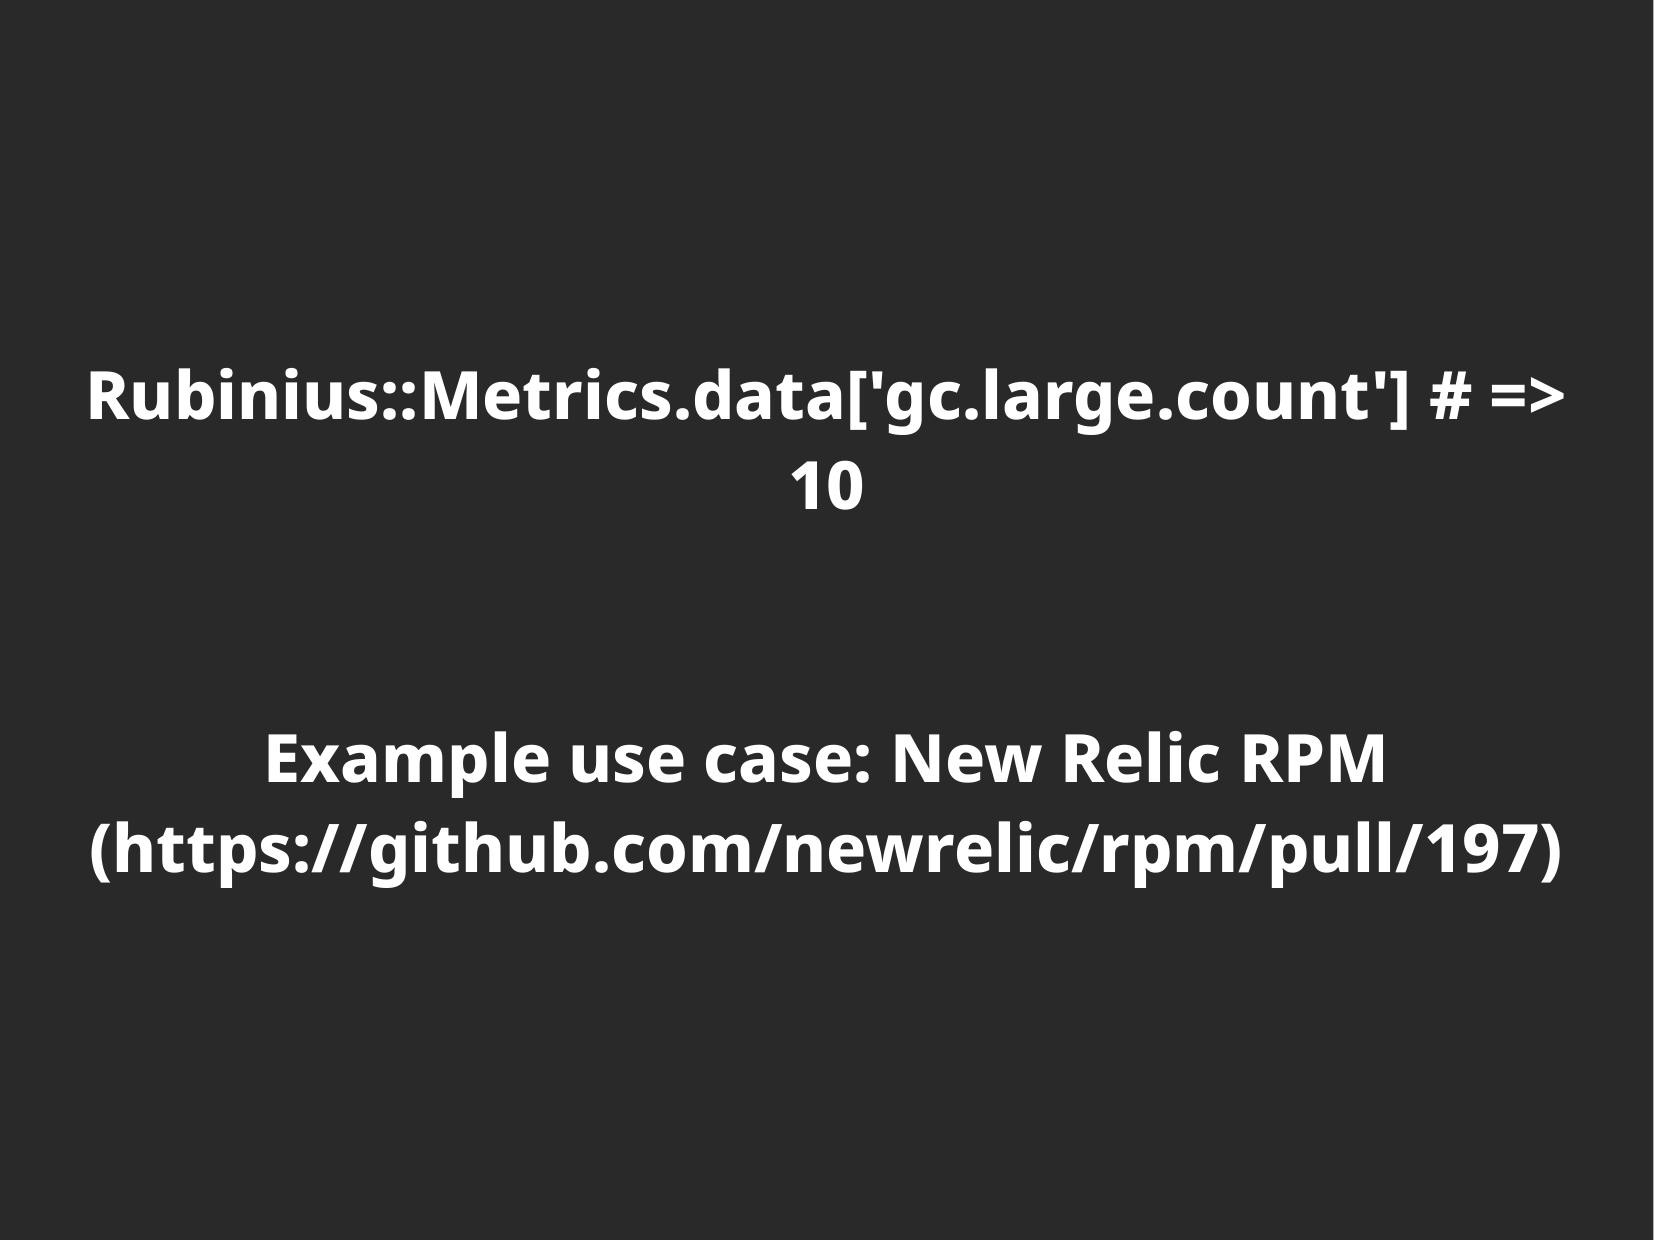

# Rubinius::Metrics.data['gc.large.count'] # => 10
Example use case: New Relic RPM
(https://github.com/newrelic/rpm/pull/197)